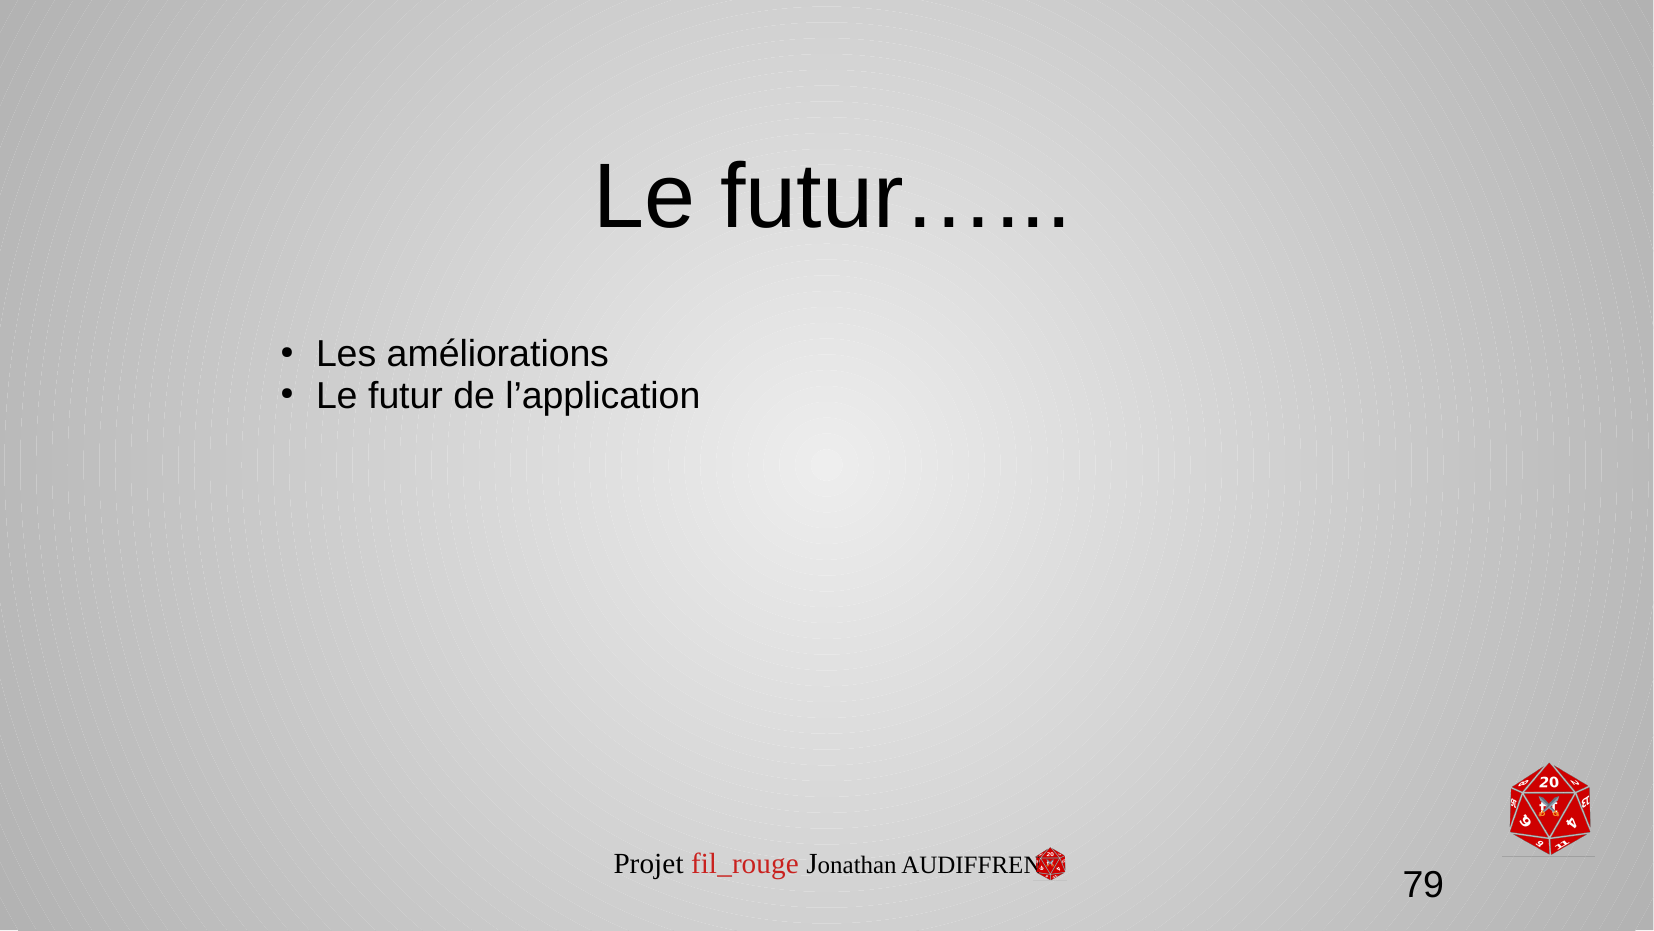

# Le futur…...
Les améliorations
Le futur de l’application